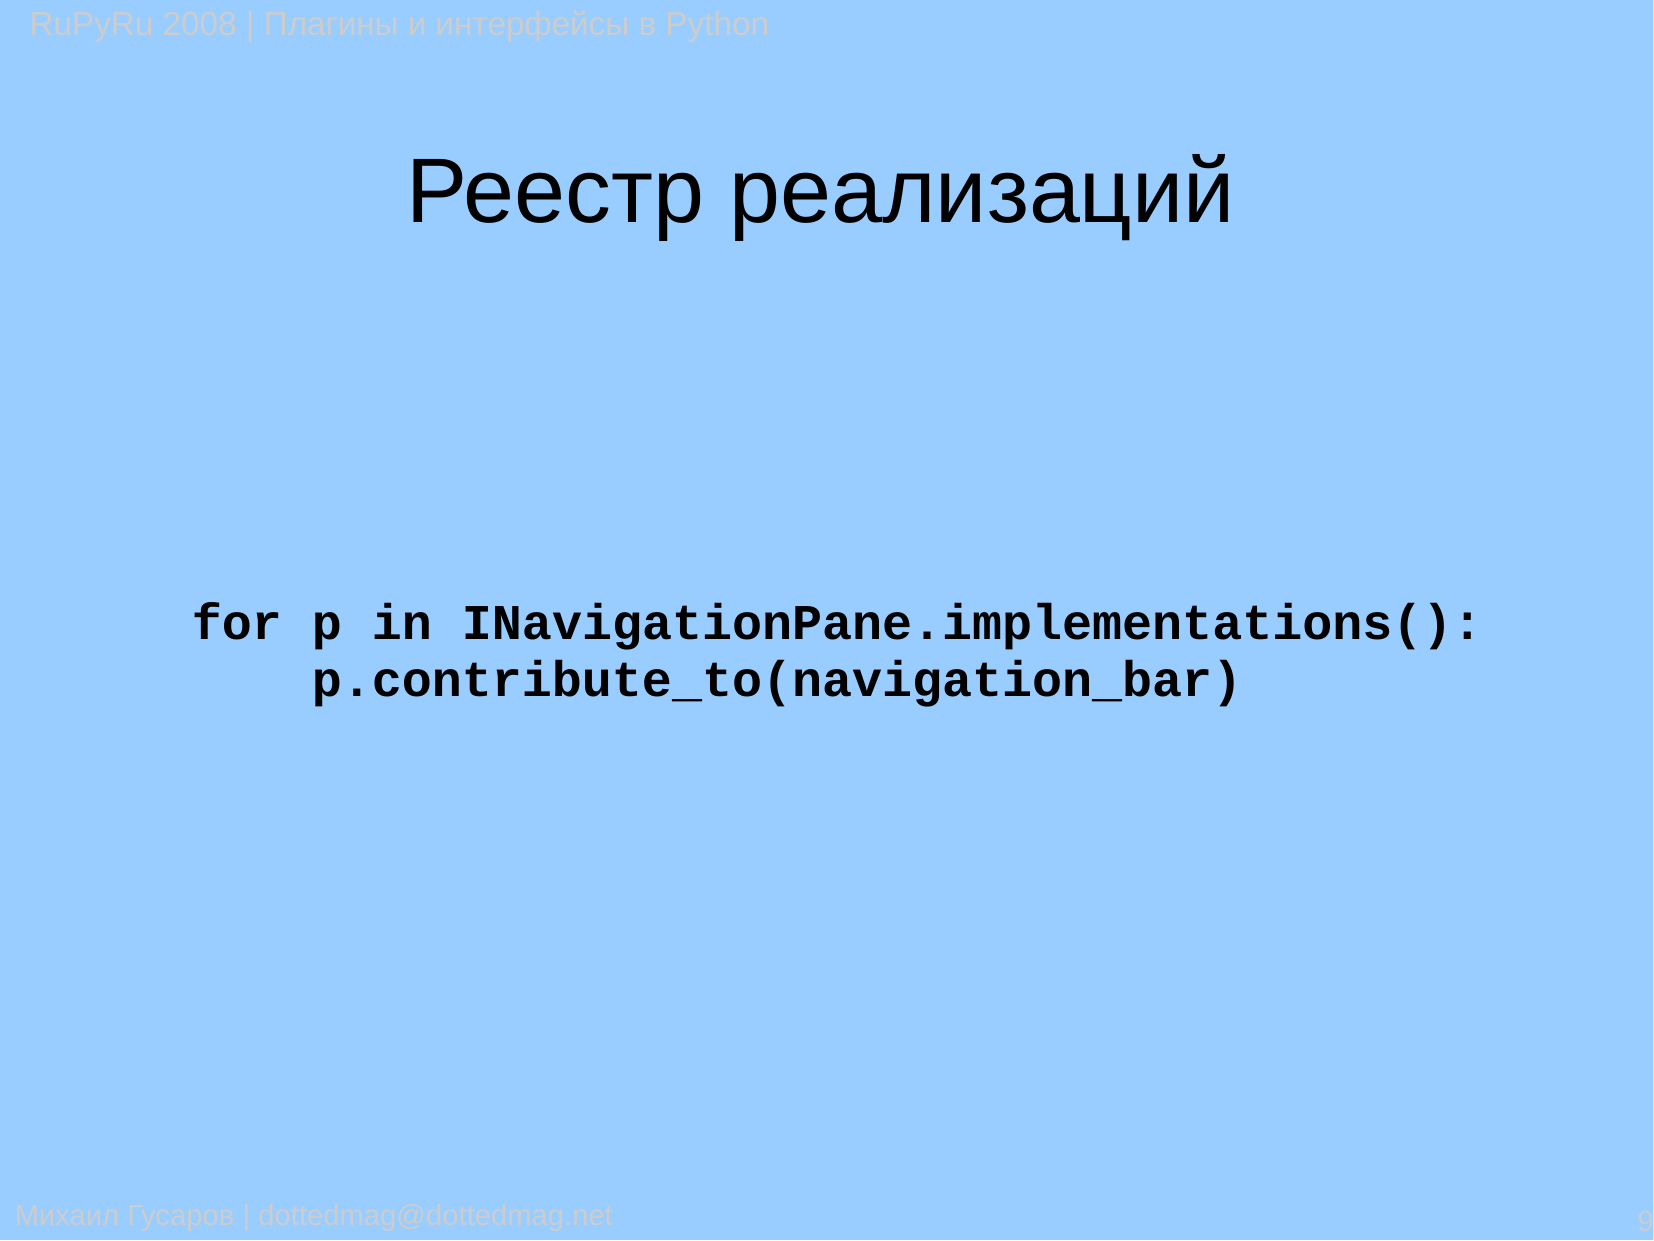

# Реестр реализаций
for p in INavigationPane.implementations():
 p.contribute_to(navigation_bar)
Имя Автора | email@domain.org
9